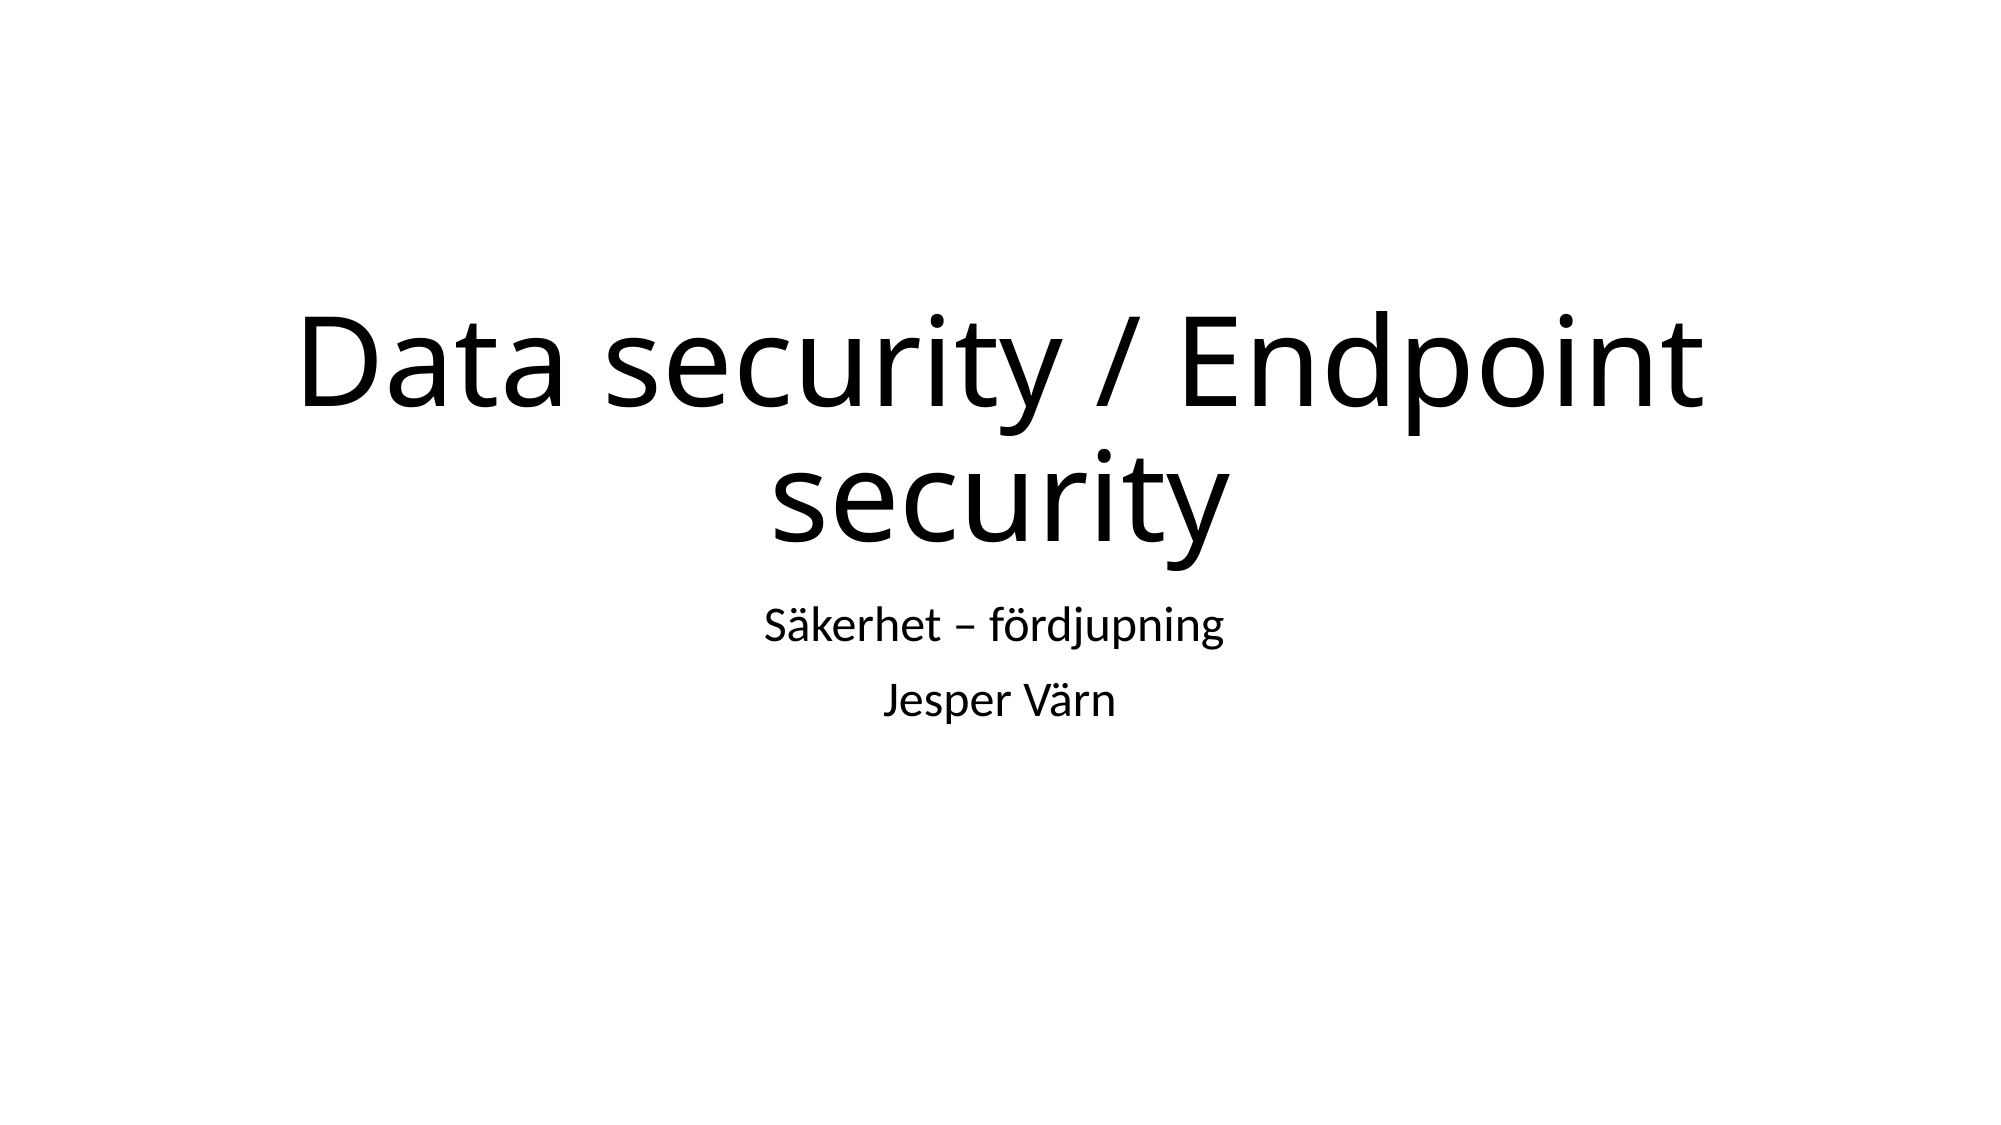

# Data security / Endpoint security
Säkerhet – fördjupning
Jesper Värn